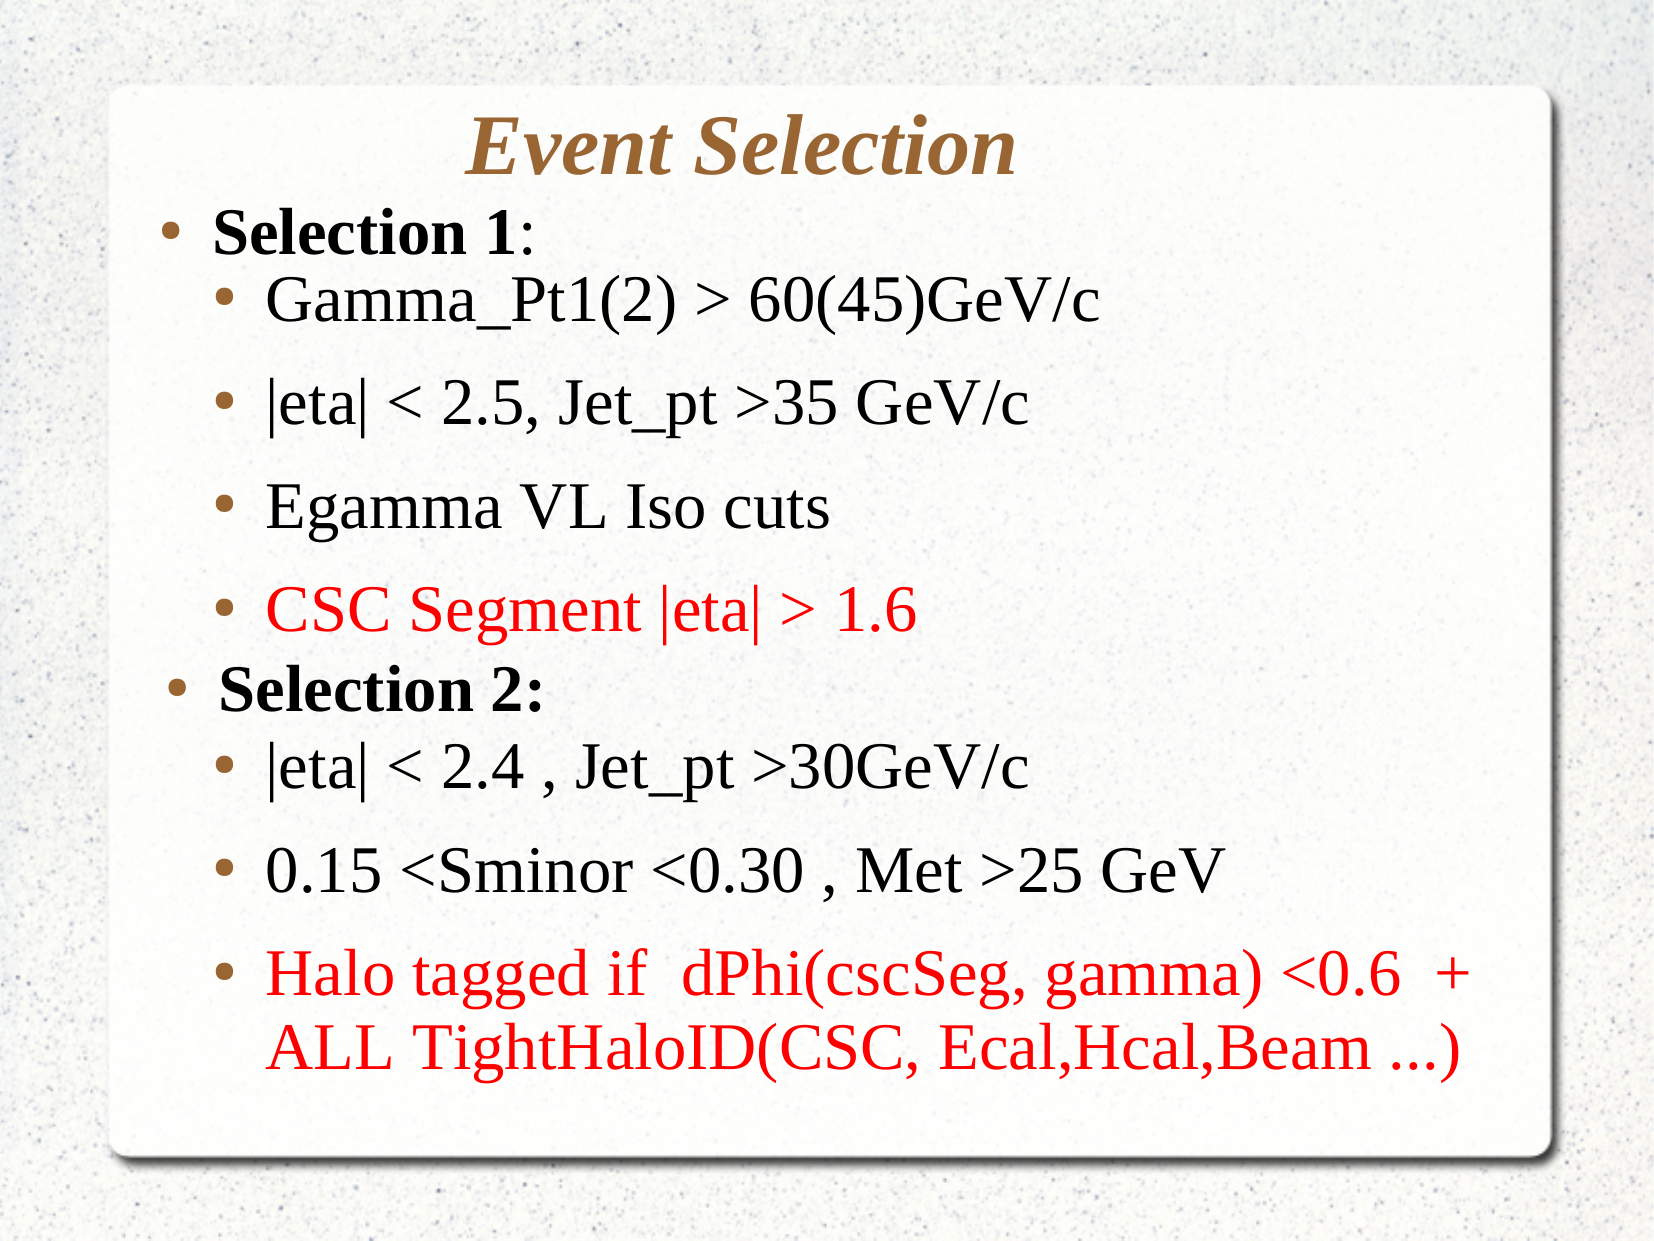

# Event Selection
Selection 1:
Gamma_Pt1(2) > 60(45)GeV/c
|eta| < 2.5, Jet_pt >35 GeV/c
Egamma VL Iso cuts
CSC Segment |eta| > 1.6
Selection 2:
|eta| < 2.4 , Jet_pt >30GeV/c
0.15 <Sminor <0.30 , Met >25 GeV
Halo tagged if dPhi(cscSeg, gamma) <0.6 + ALL TightHaloID(CSC, Ecal,Hcal,Beam ...)